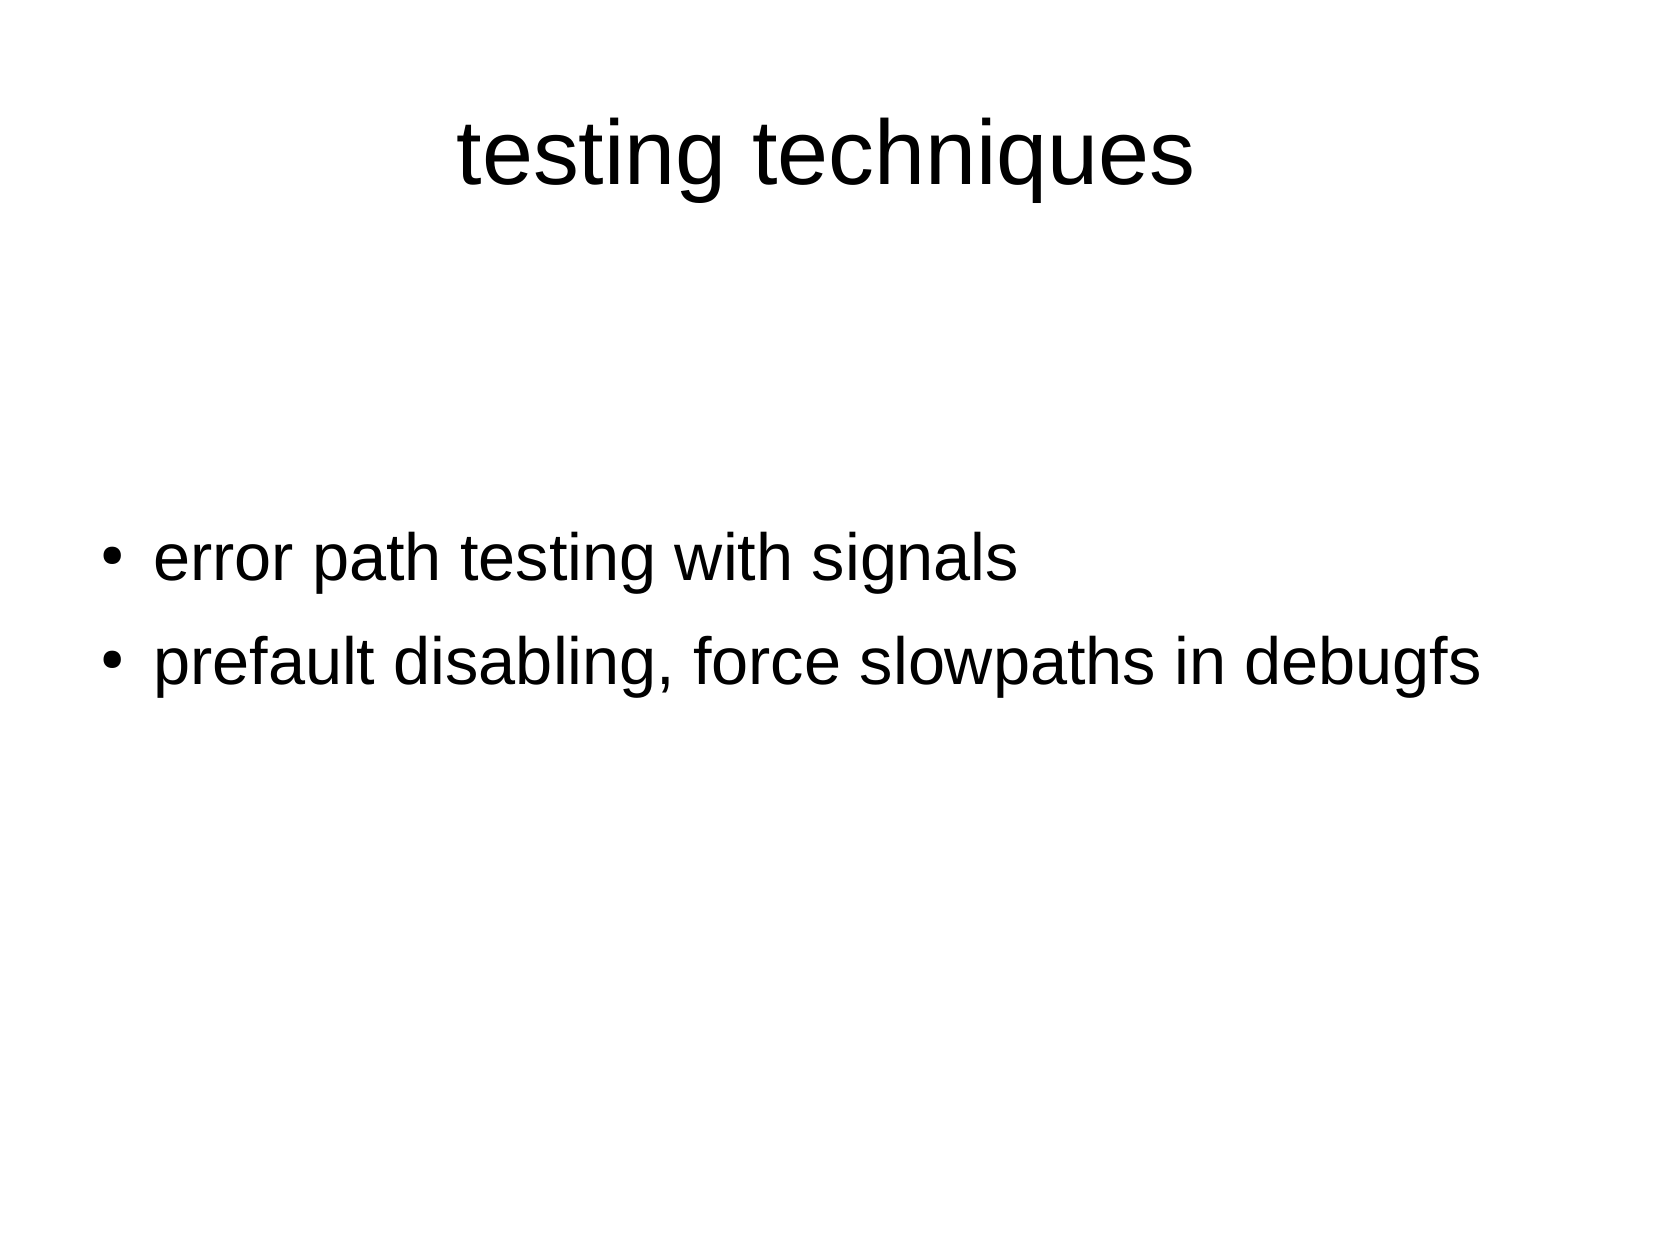

# testing techniques
error path testing with signals
prefault disabling, force slowpaths in debugfs